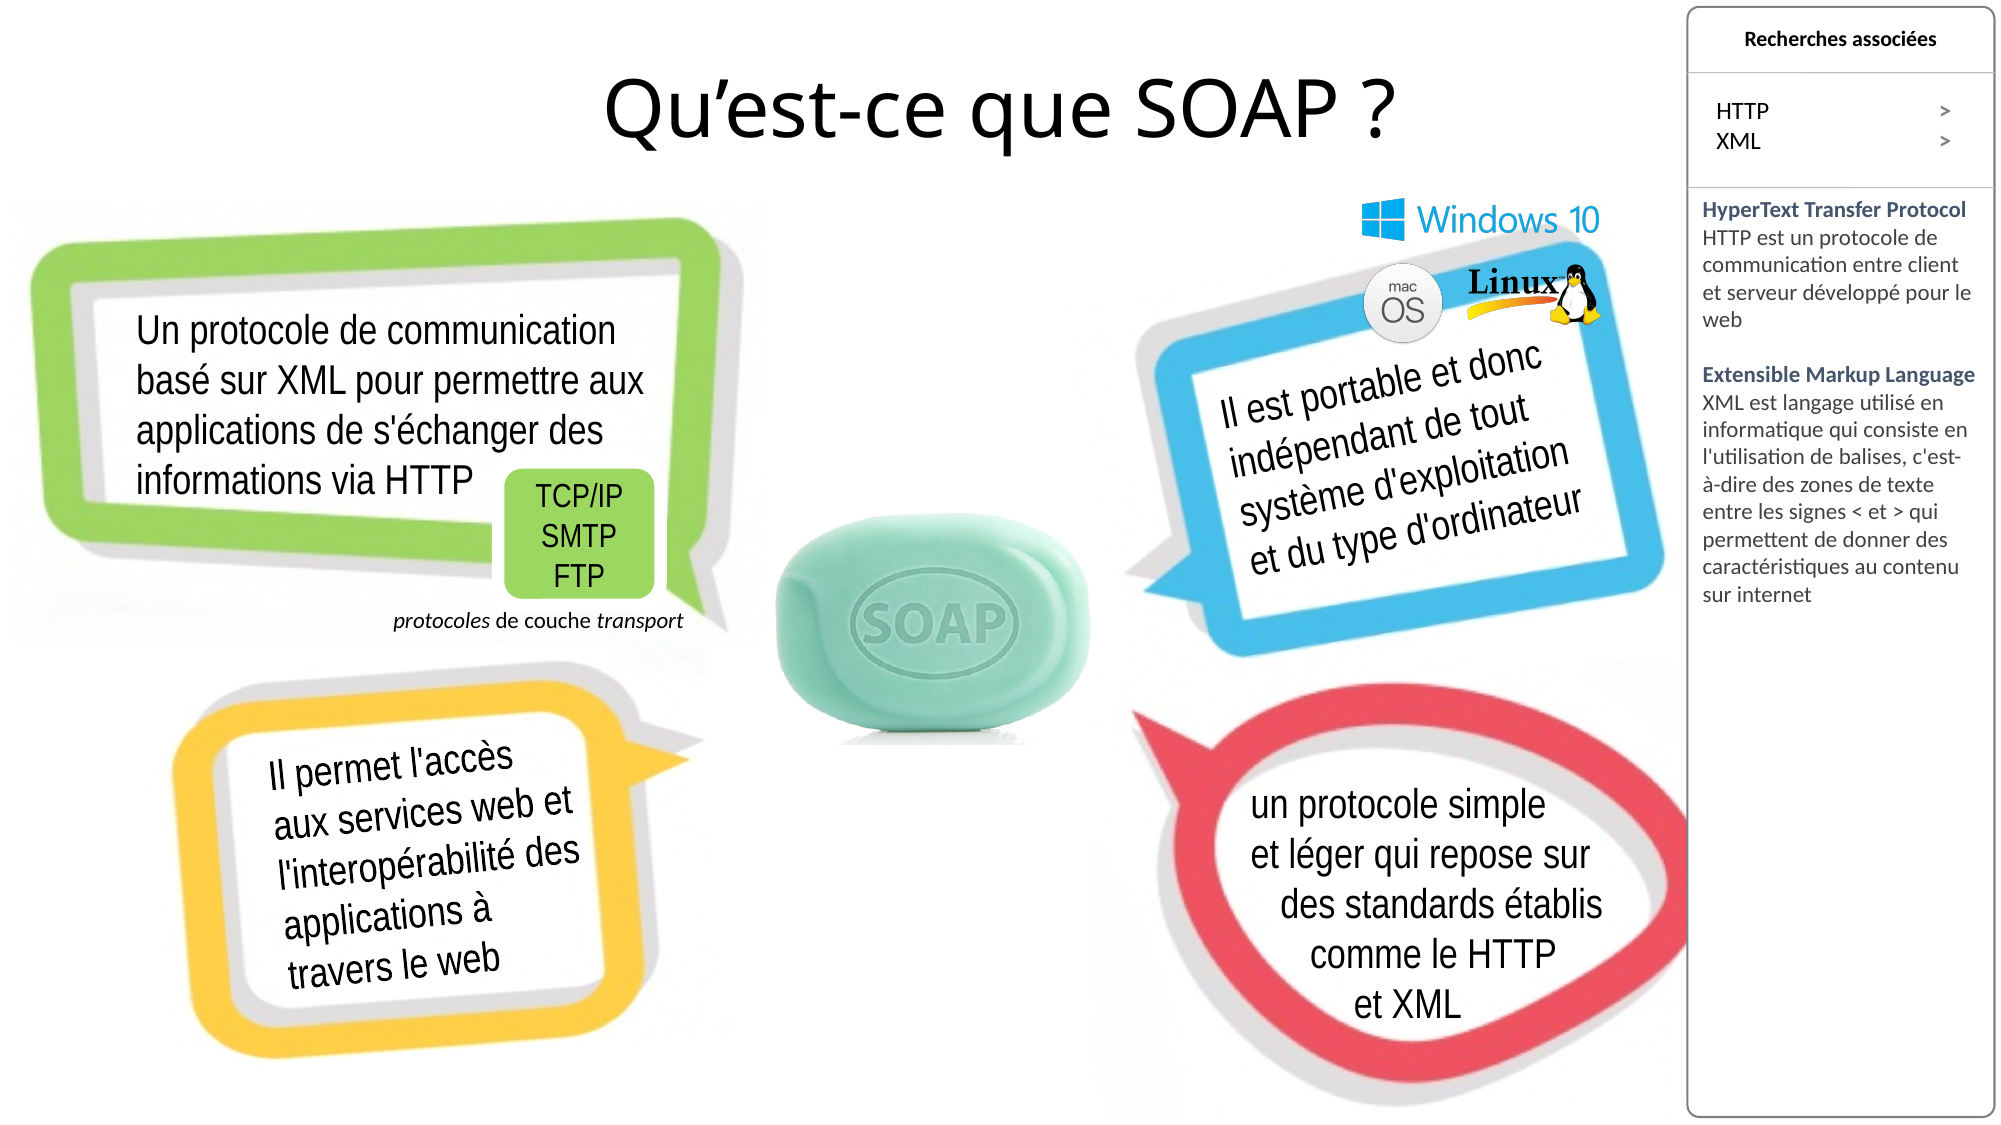

Recherches associées
# Qu’est-ce que SOAP ?
HTTP	>
XML	>
HyperText Transfer Protocol
HTTP est un protocole de communication entre client et serveur développé pour le web
Extensible Markup Language
XML est langage utilisé en informatique qui consiste en l'utilisation de balises, c'est-à-dire des zones de texte entre les signes < et > qui permettent de donner des caractéristiques au contenu sur internet
Il est portable et donc indépendant de tout système d'exploitation et du type d'ordinateur
Un protocole de communication basé sur XML pour permettre aux applications de s'échanger des informations via HTTP
TCP/IP
SMTP
FTP
protocoles de couche transport
Il permet l'accès aux services web et l'interopérabilité des applications à travers le web
un protocole simple
et léger qui repose sur
	des standards établis
	comme le HTTP
	et XML